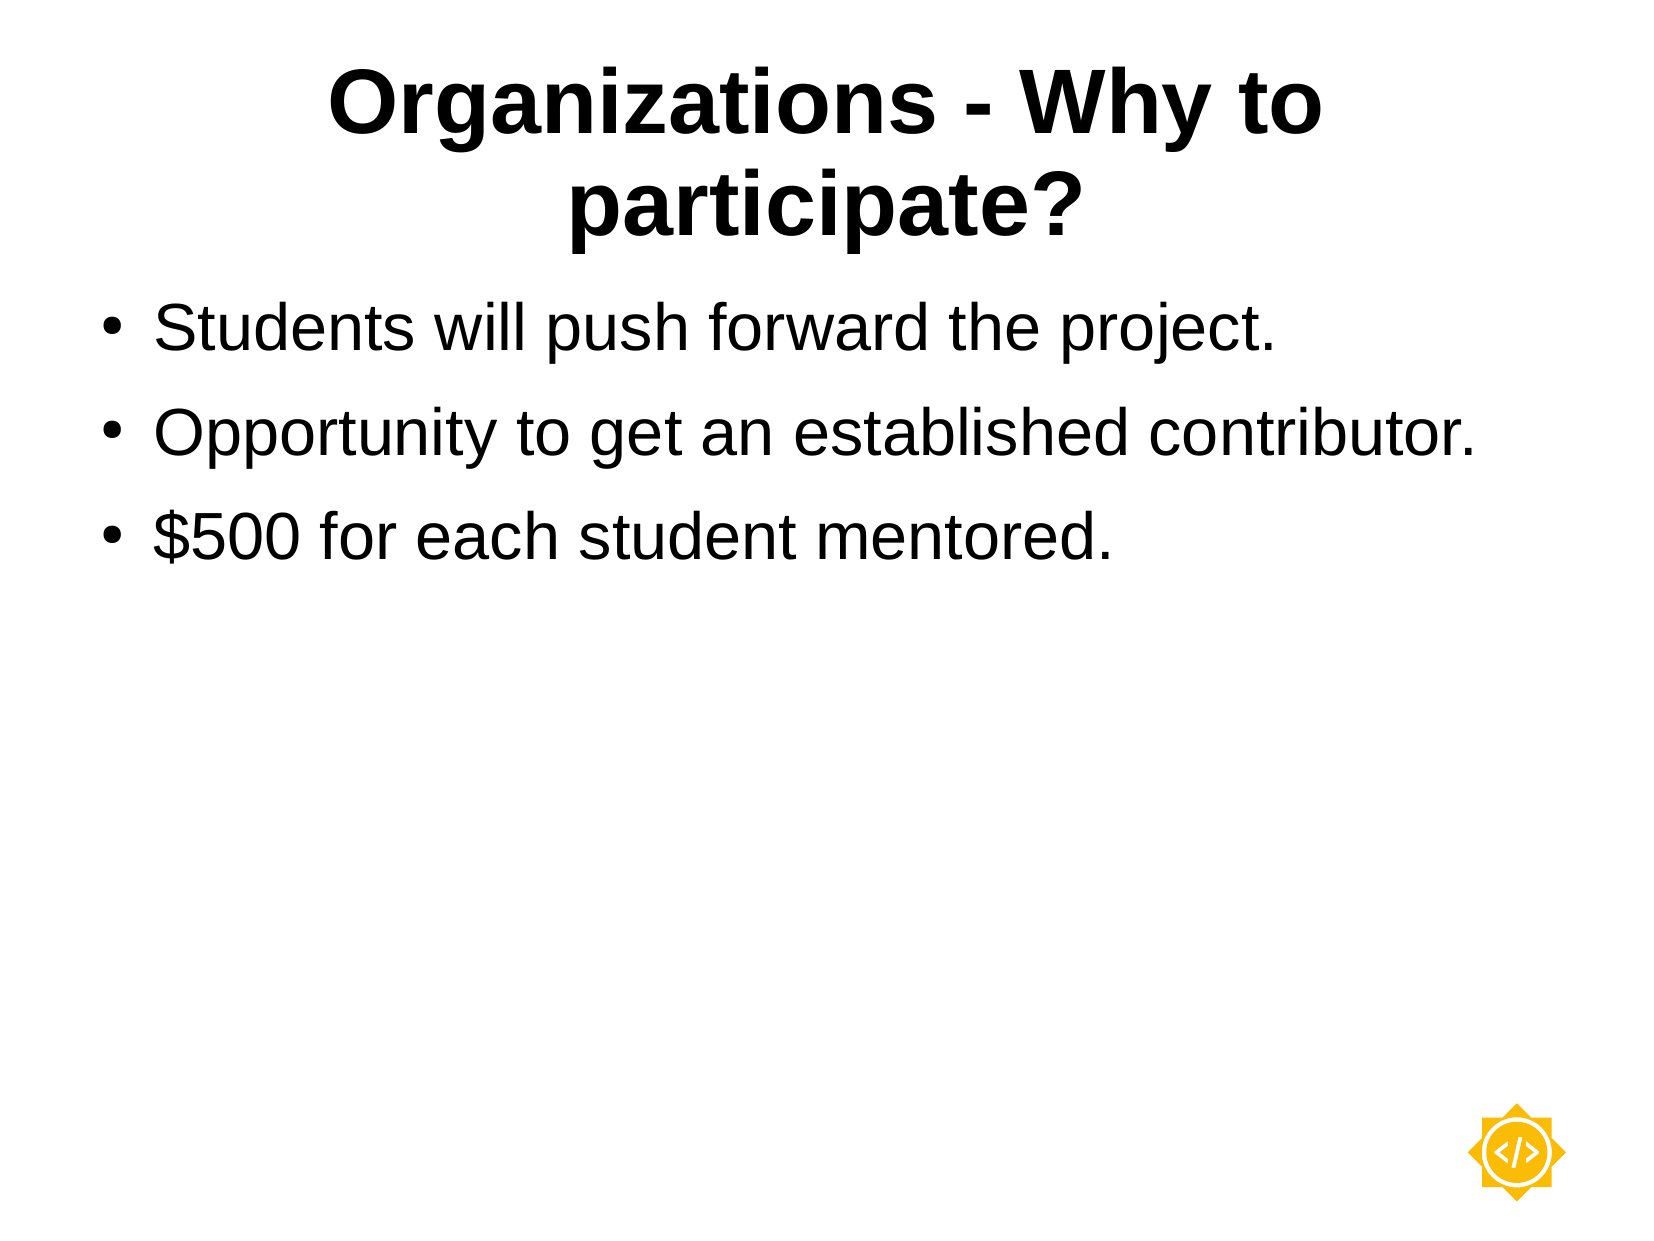

# Organizations - Why to participate?
Students will push forward the project.
Opportunity to get an established contributor.
$500 for each student mentored.